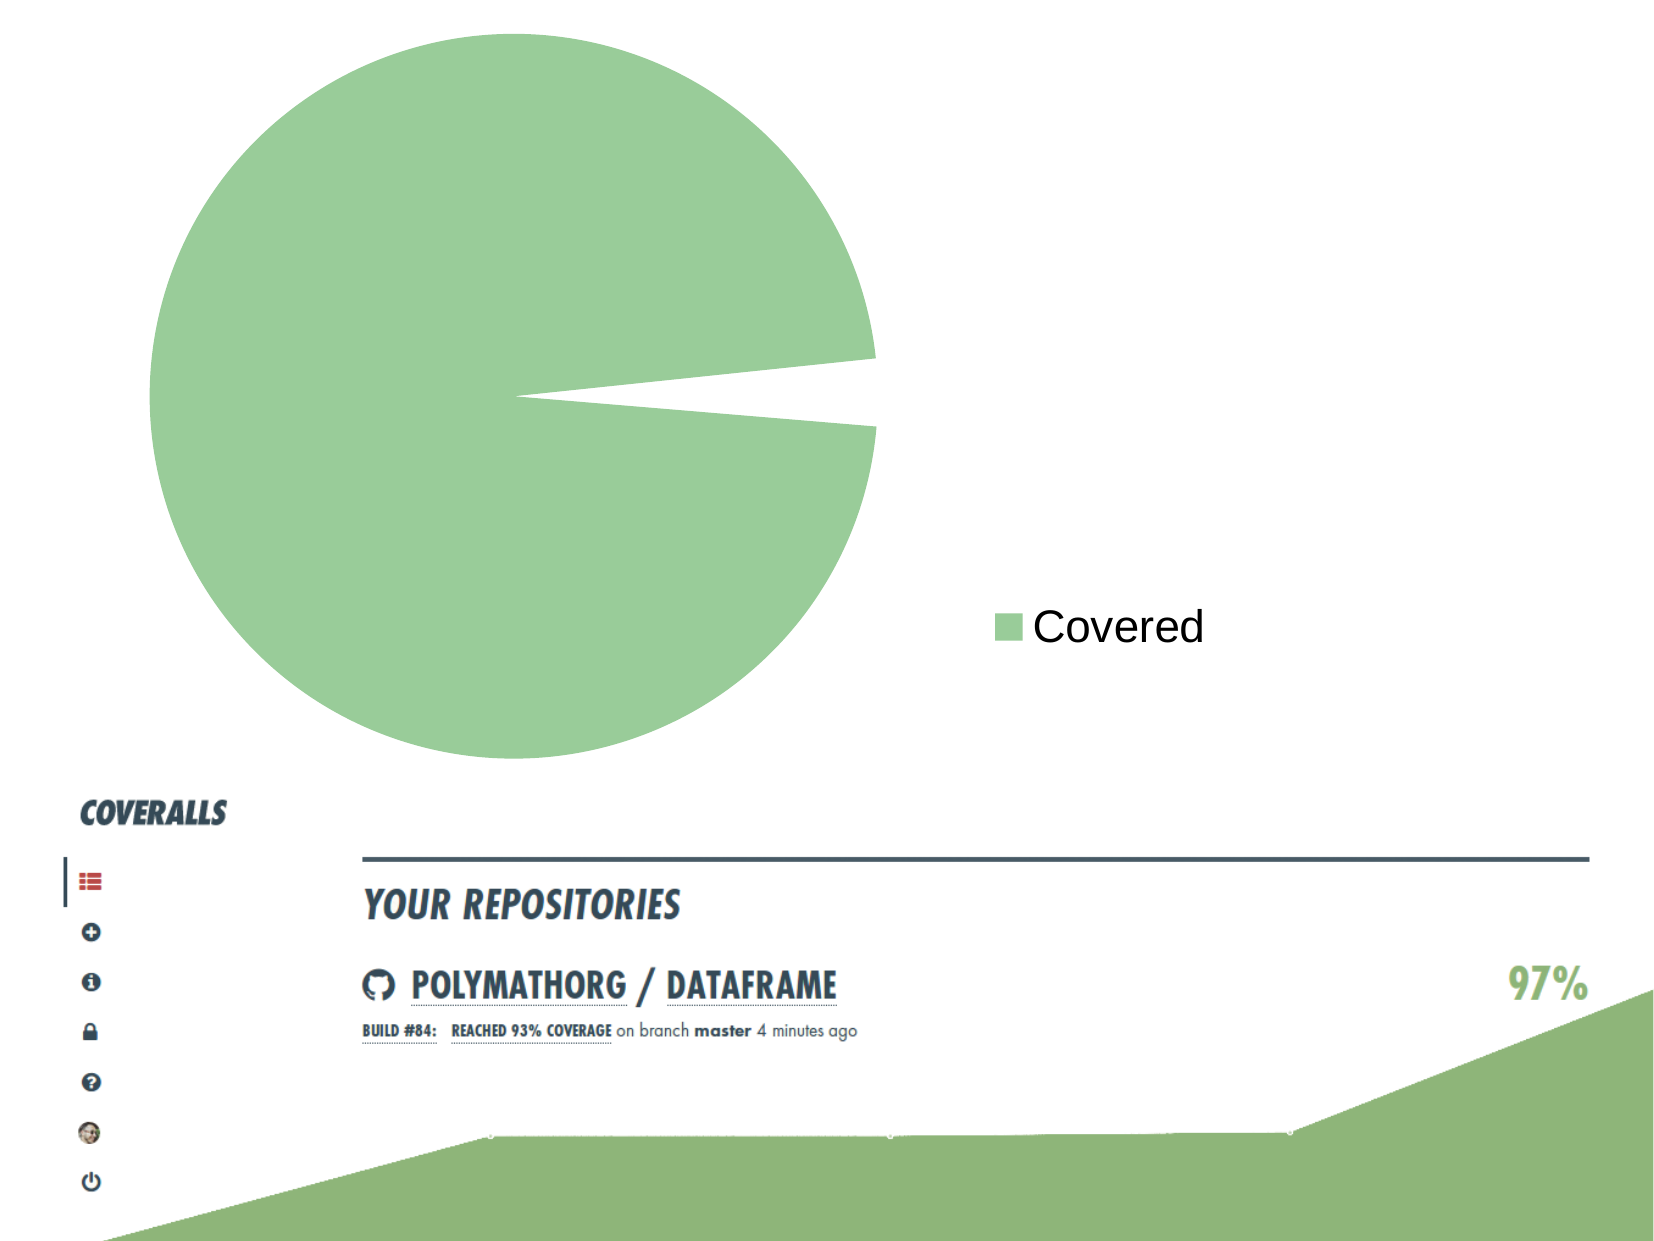

### Chart
| Category | Column 1 |
|---|---|
| Covered | 97.0 |
| None | 3.0 |